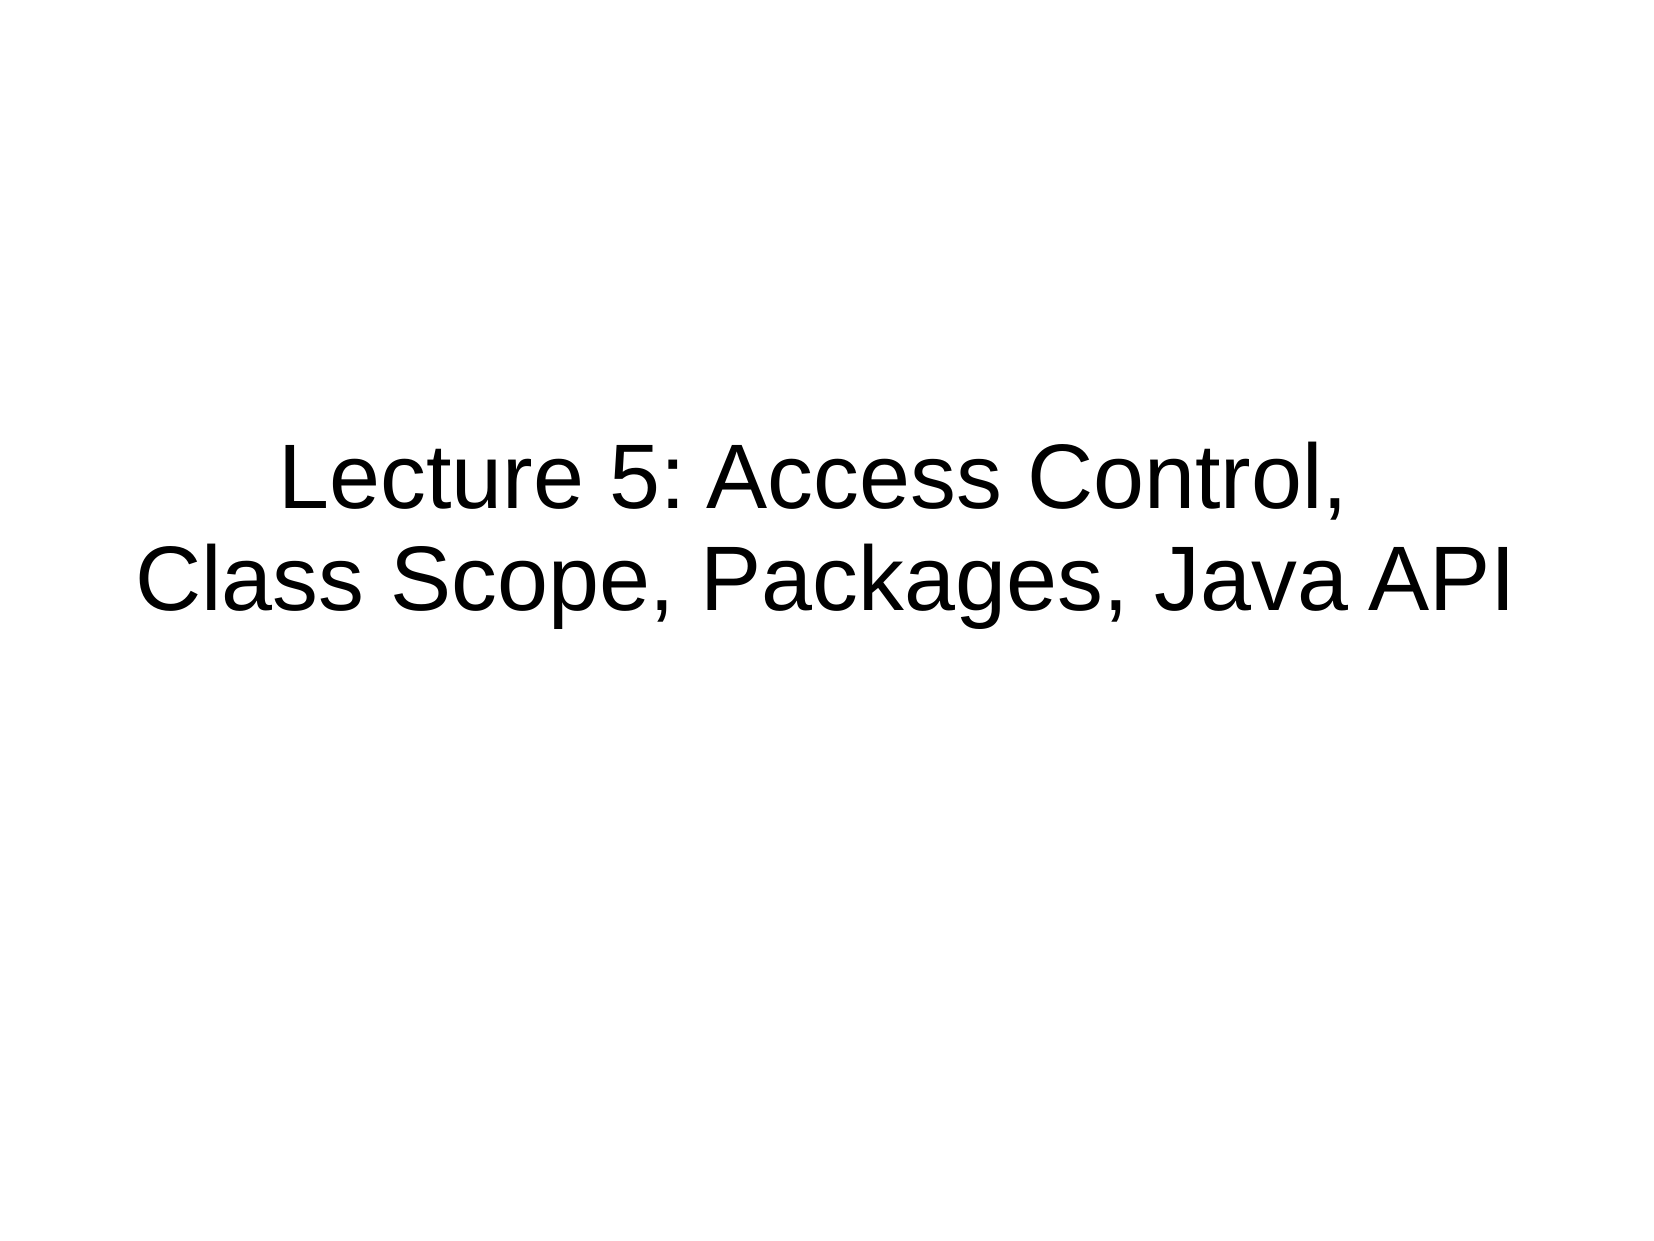

# Lecture 5: Access Control,
Class Scope, Packages, Java API